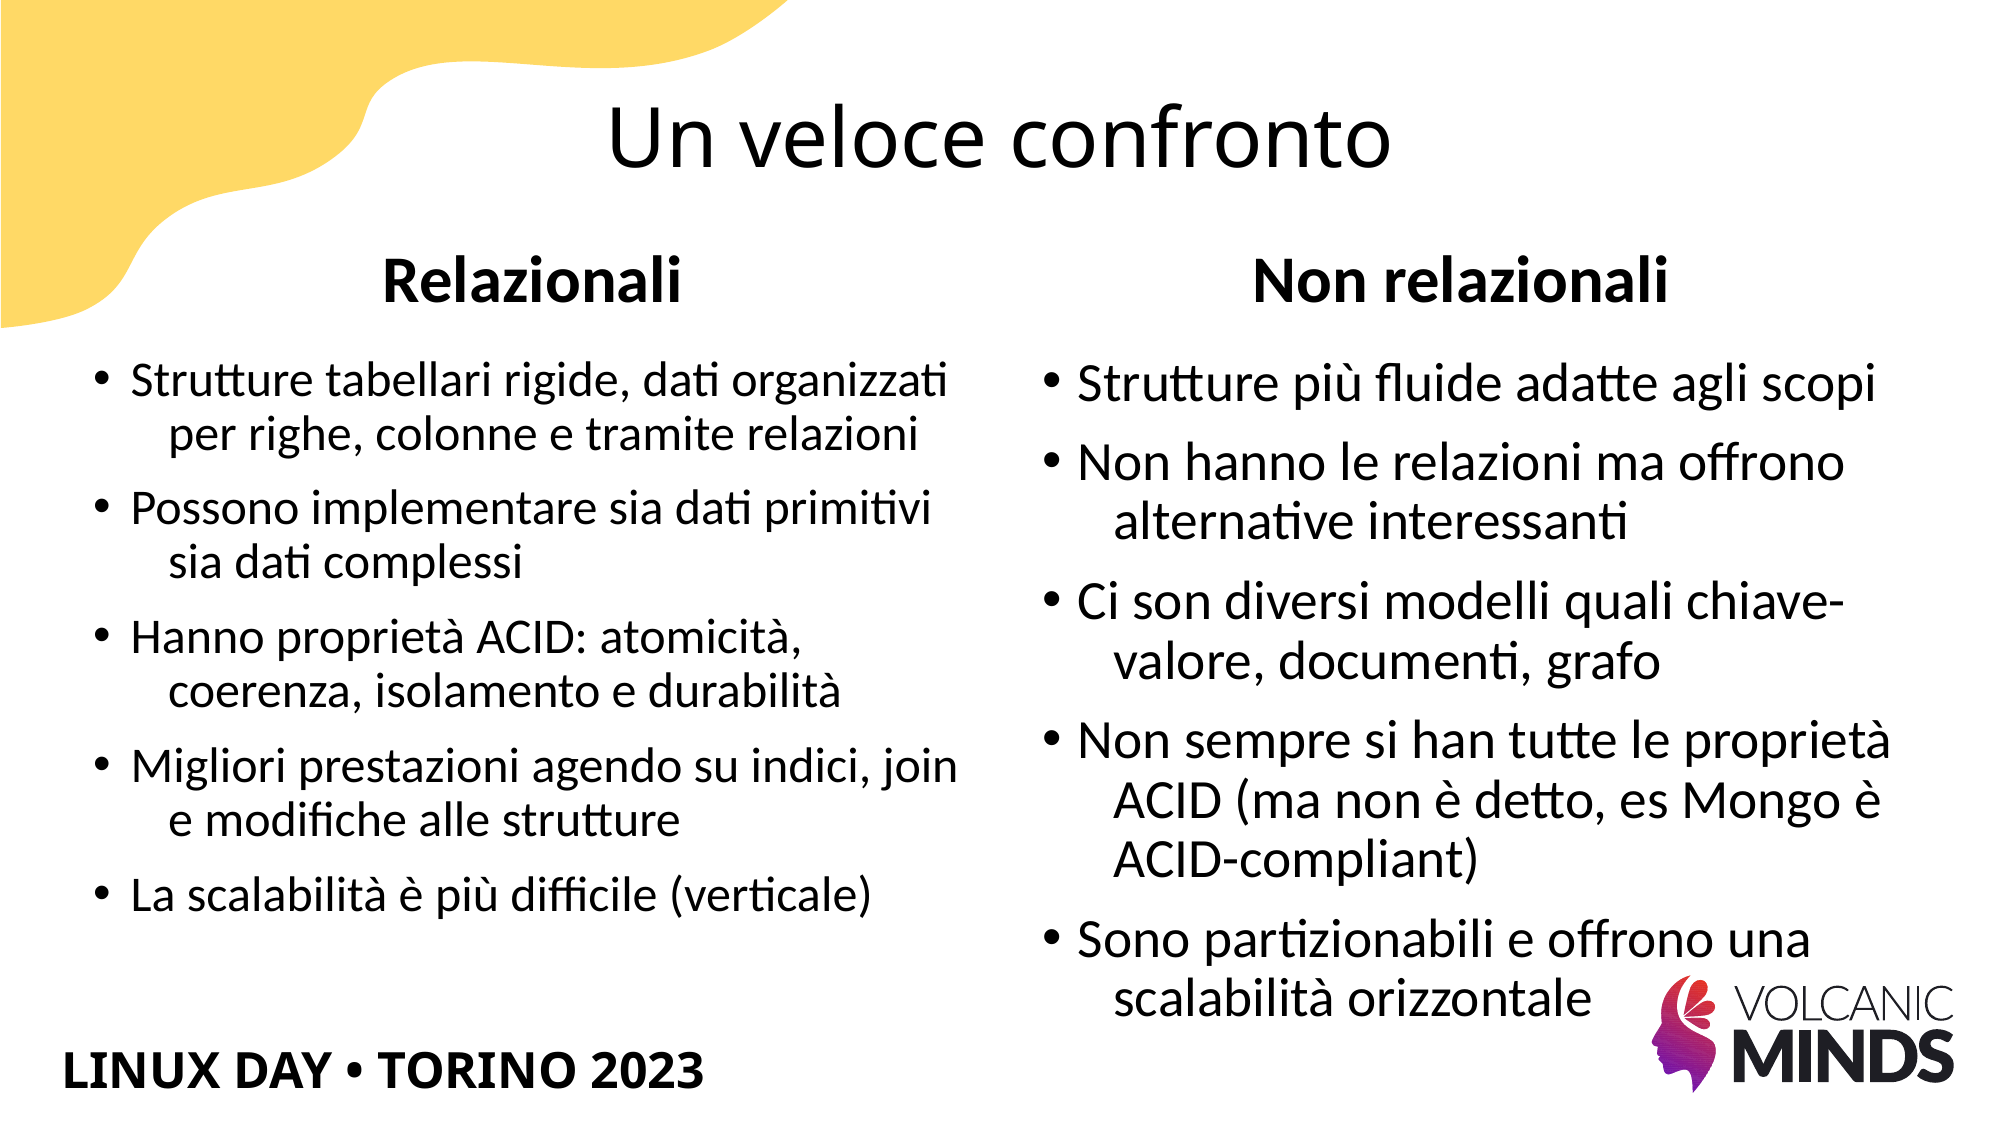

# Un veloce confronto
Relazionali
Non relazionali
Strutture tabellari rigide, dati organizzati per righe, colonne e tramite relazioni
Possono implementare sia dati primitivi sia dati complessi
Hanno proprietà ACID: atomicità, coerenza, isolamento e durabilità
Migliori prestazioni agendo su indici, join e modifiche alle strutture
La scalabilità è più difficile (verticale)
Strutture più fluide adatte agli scopi
Non hanno le relazioni ma offrono alternative interessanti
Ci son diversi modelli quali chiave-valore, documenti, grafo
Non sempre si han tutte le proprietà ACID (ma non è detto, es Mongo è ACID-compliant)
Sono partizionabili e offrono una scalabilità orizzontale
LINUX DAY • TORINO 2023